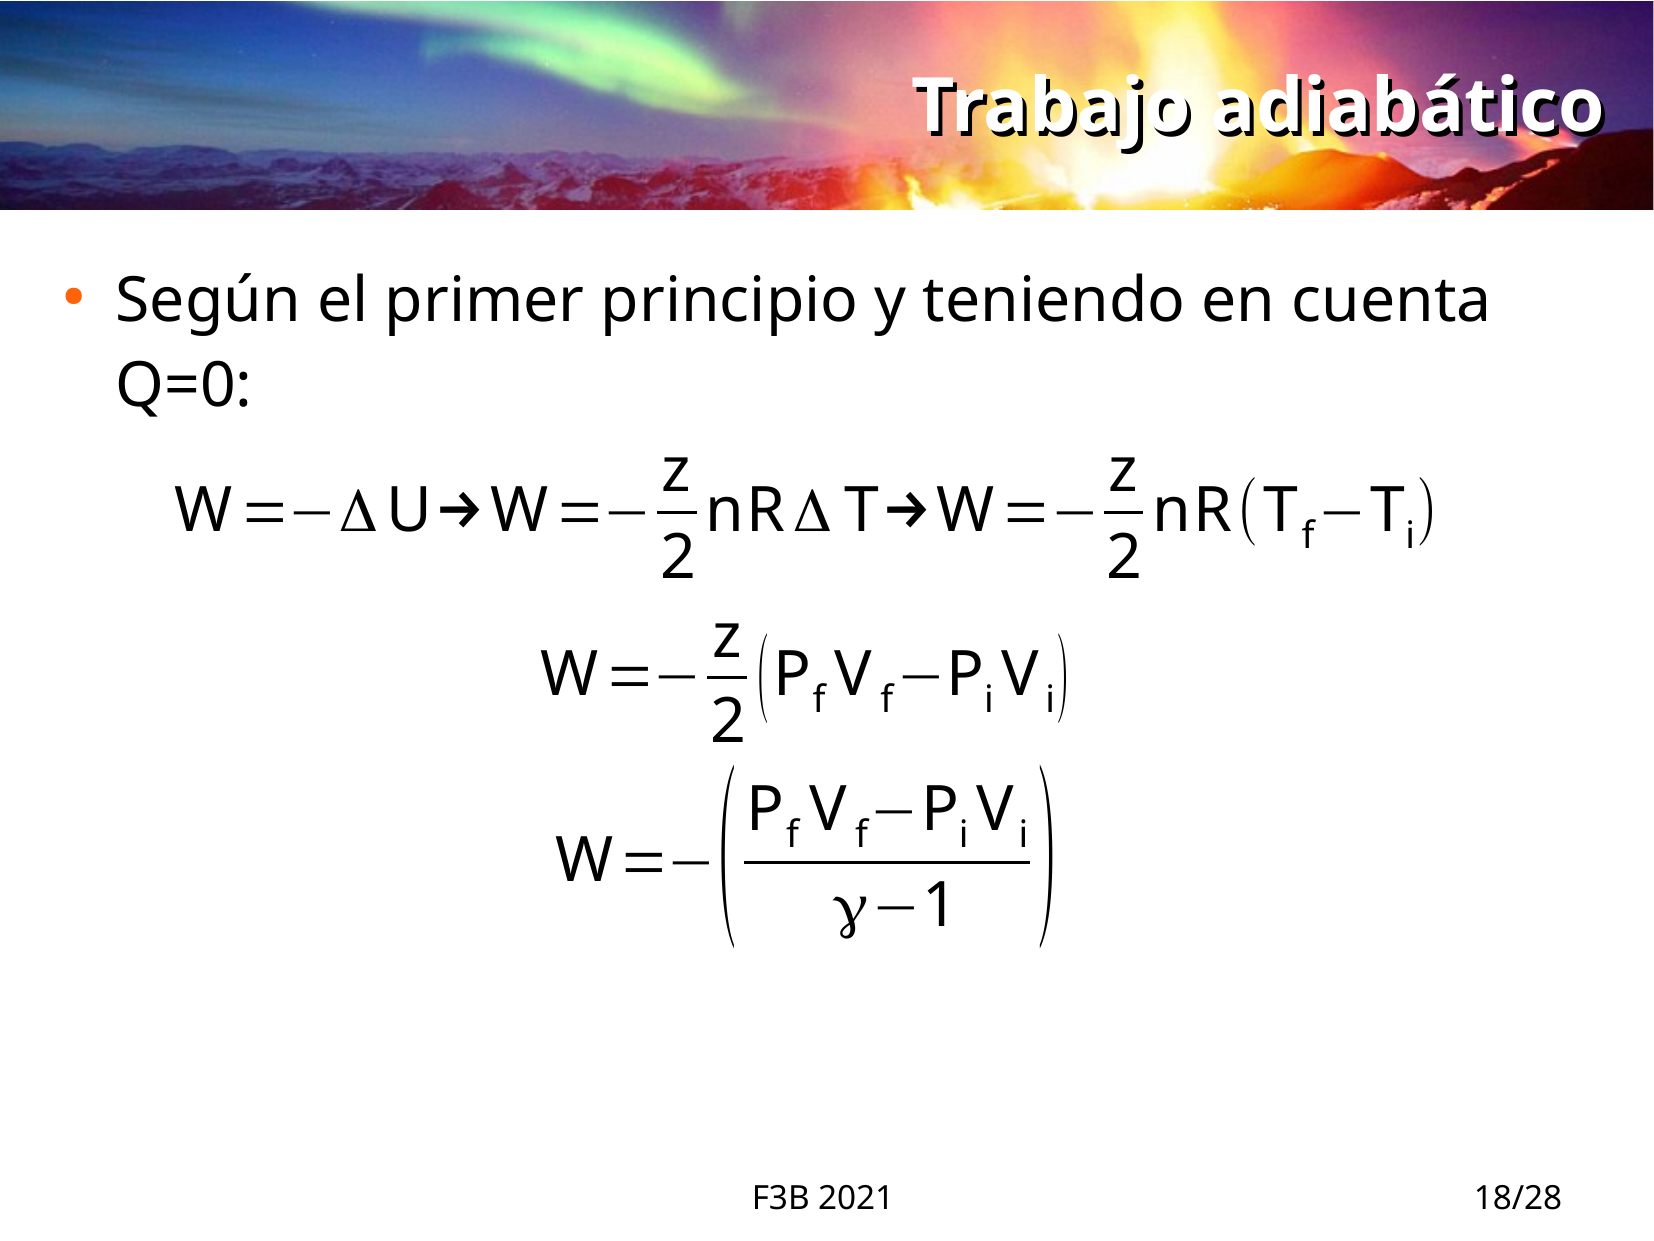

# Trabajo adiabático
Según el primer principio y teniendo en cuenta Q=0:
F3B 2021
18